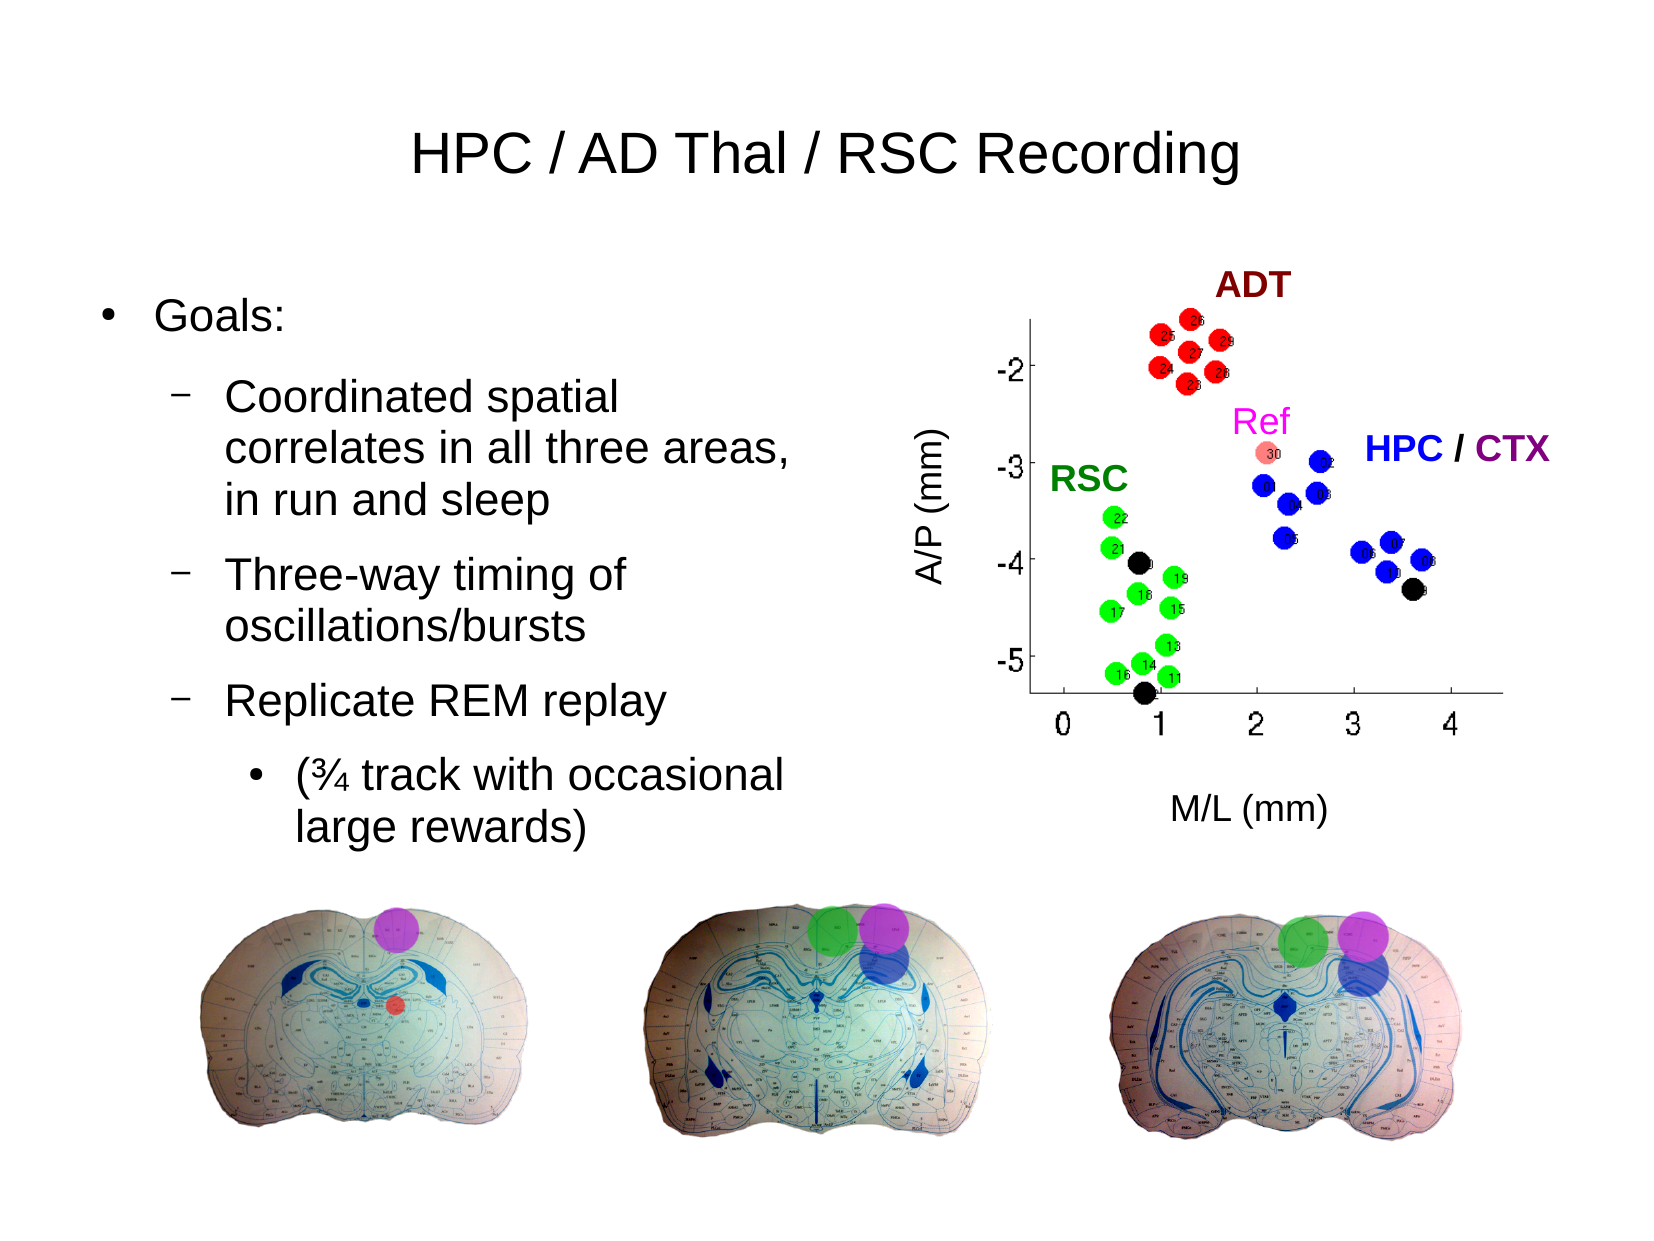

# HPC / AD Thal / RSC Recording
ADT
Ref
HPC / CTX
RSC
A/P (mm)
M/L (mm)
Goals:
Coordinated spatial correlates in all three areas, in run and sleep
Three-way timing of oscillations/bursts
Replicate REM replay
(¾ track with occasional large rewards)